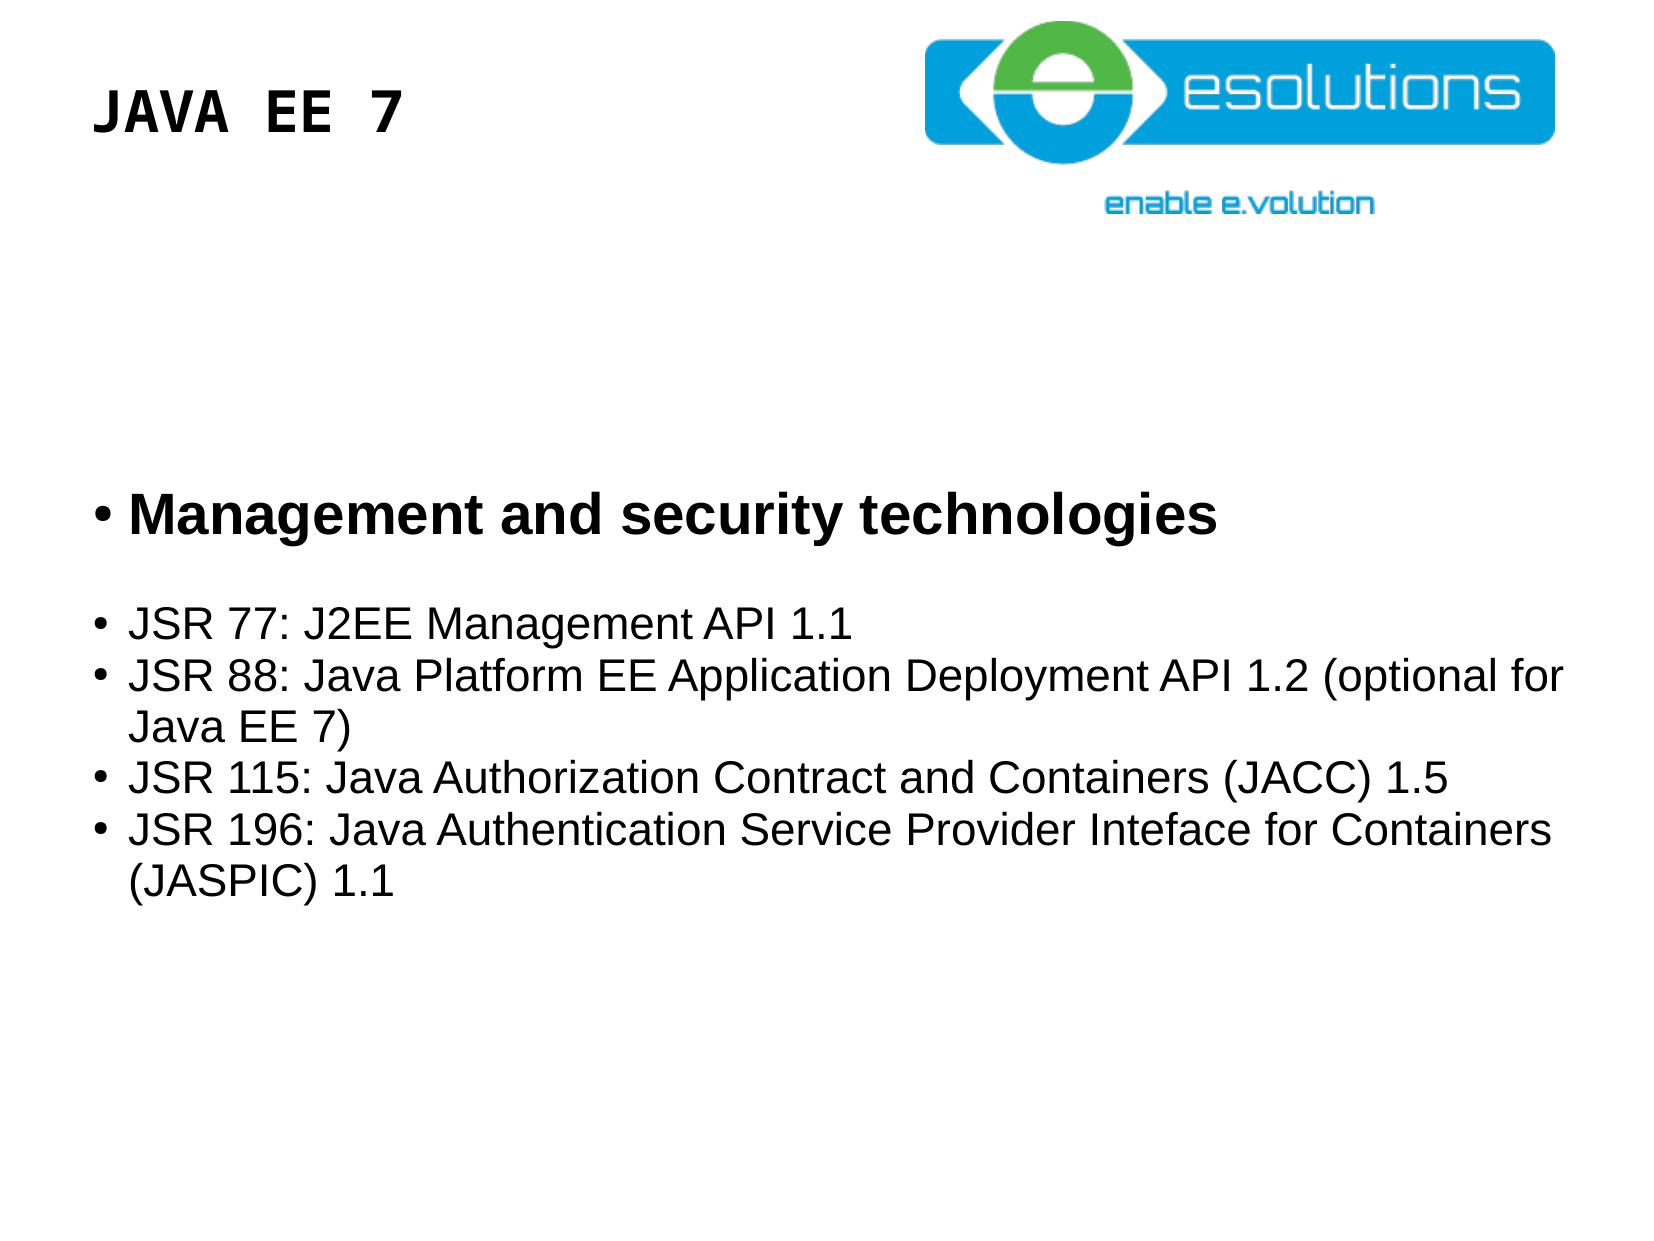

#
JAVA EE 7
Management and security technologies
JSR 77: J2EE Management API 1.1
JSR 88: Java Platform EE Application Deployment API 1.2 (optional for Java EE 7)
JSR 115: Java Authorization Contract and Containers (JACC) 1.5
JSR 196: Java Authentication Service Provider Inteface for Containers
(JASPIC) 1.1